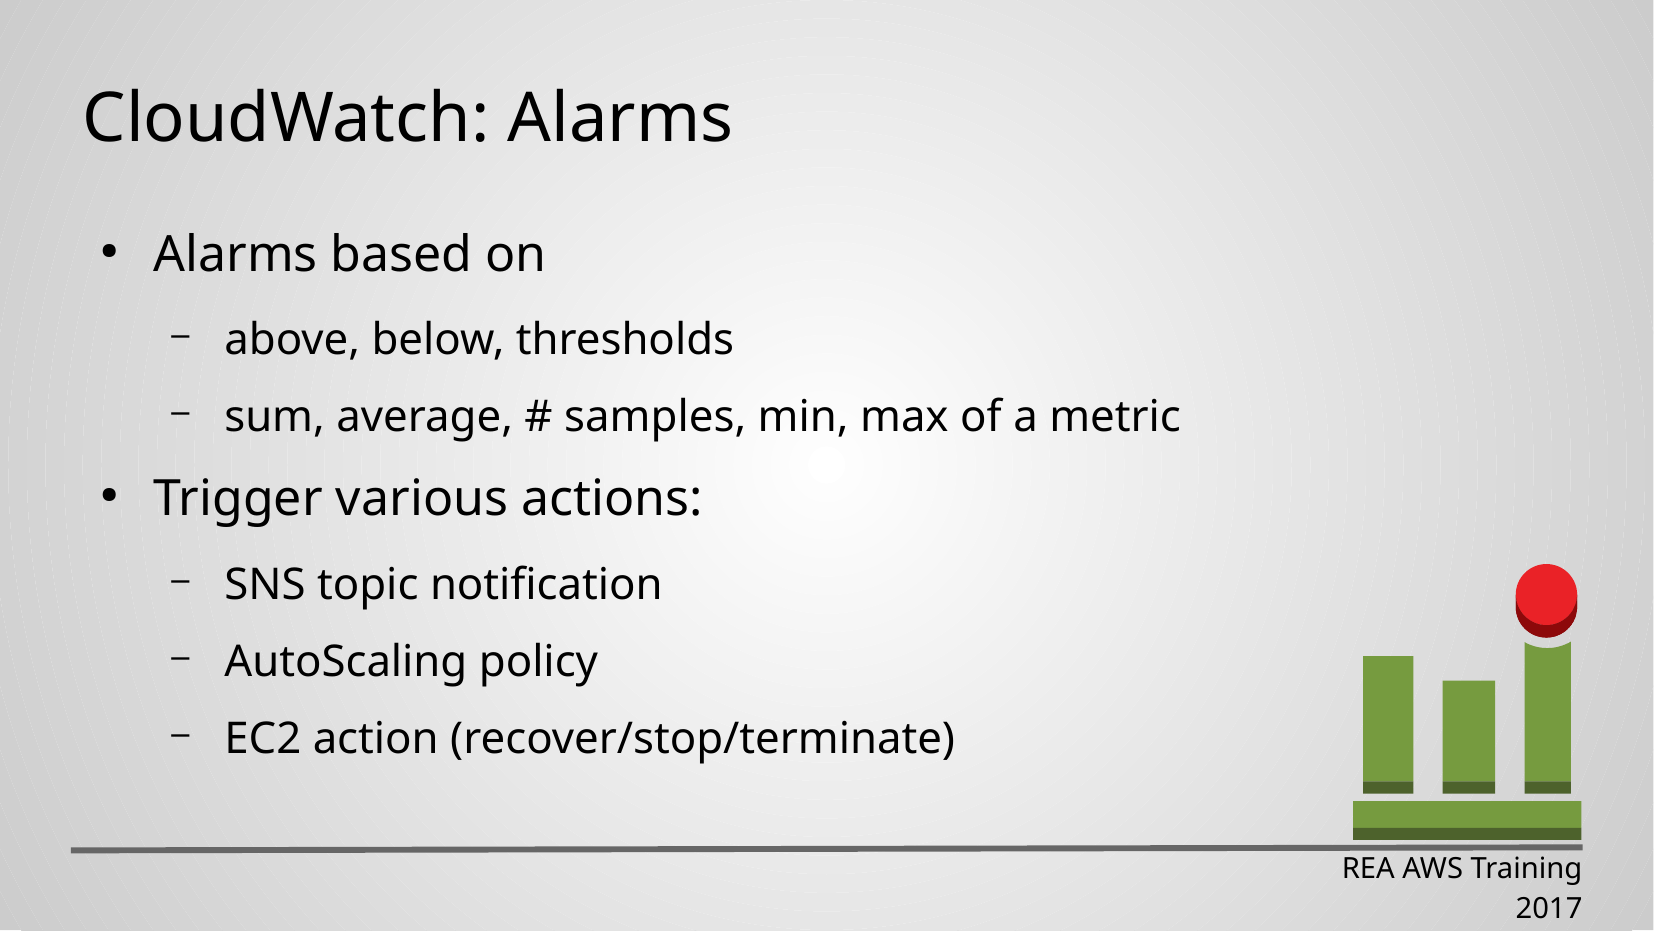

# CloudWatch: Alarms
Alarms based on
above, below, thresholds
sum, average, # samples, min, max of a metric
Trigger various actions:
SNS topic notification
AutoScaling policy
EC2 action (recover/stop/terminate)